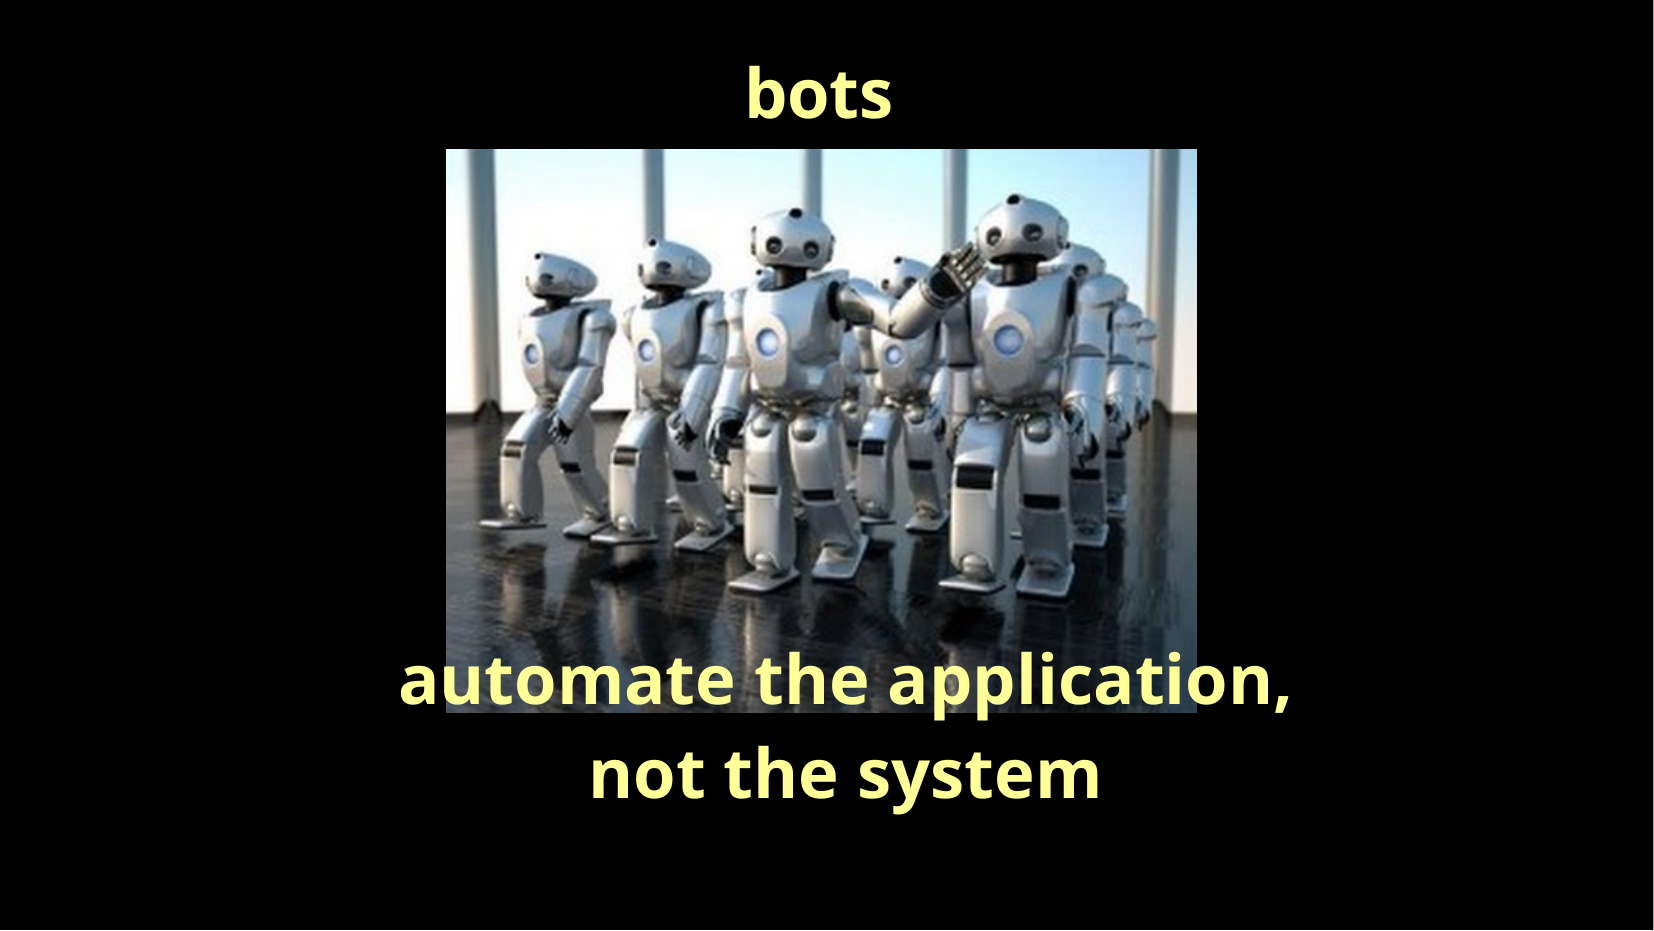

bots
# automate the application, not the system